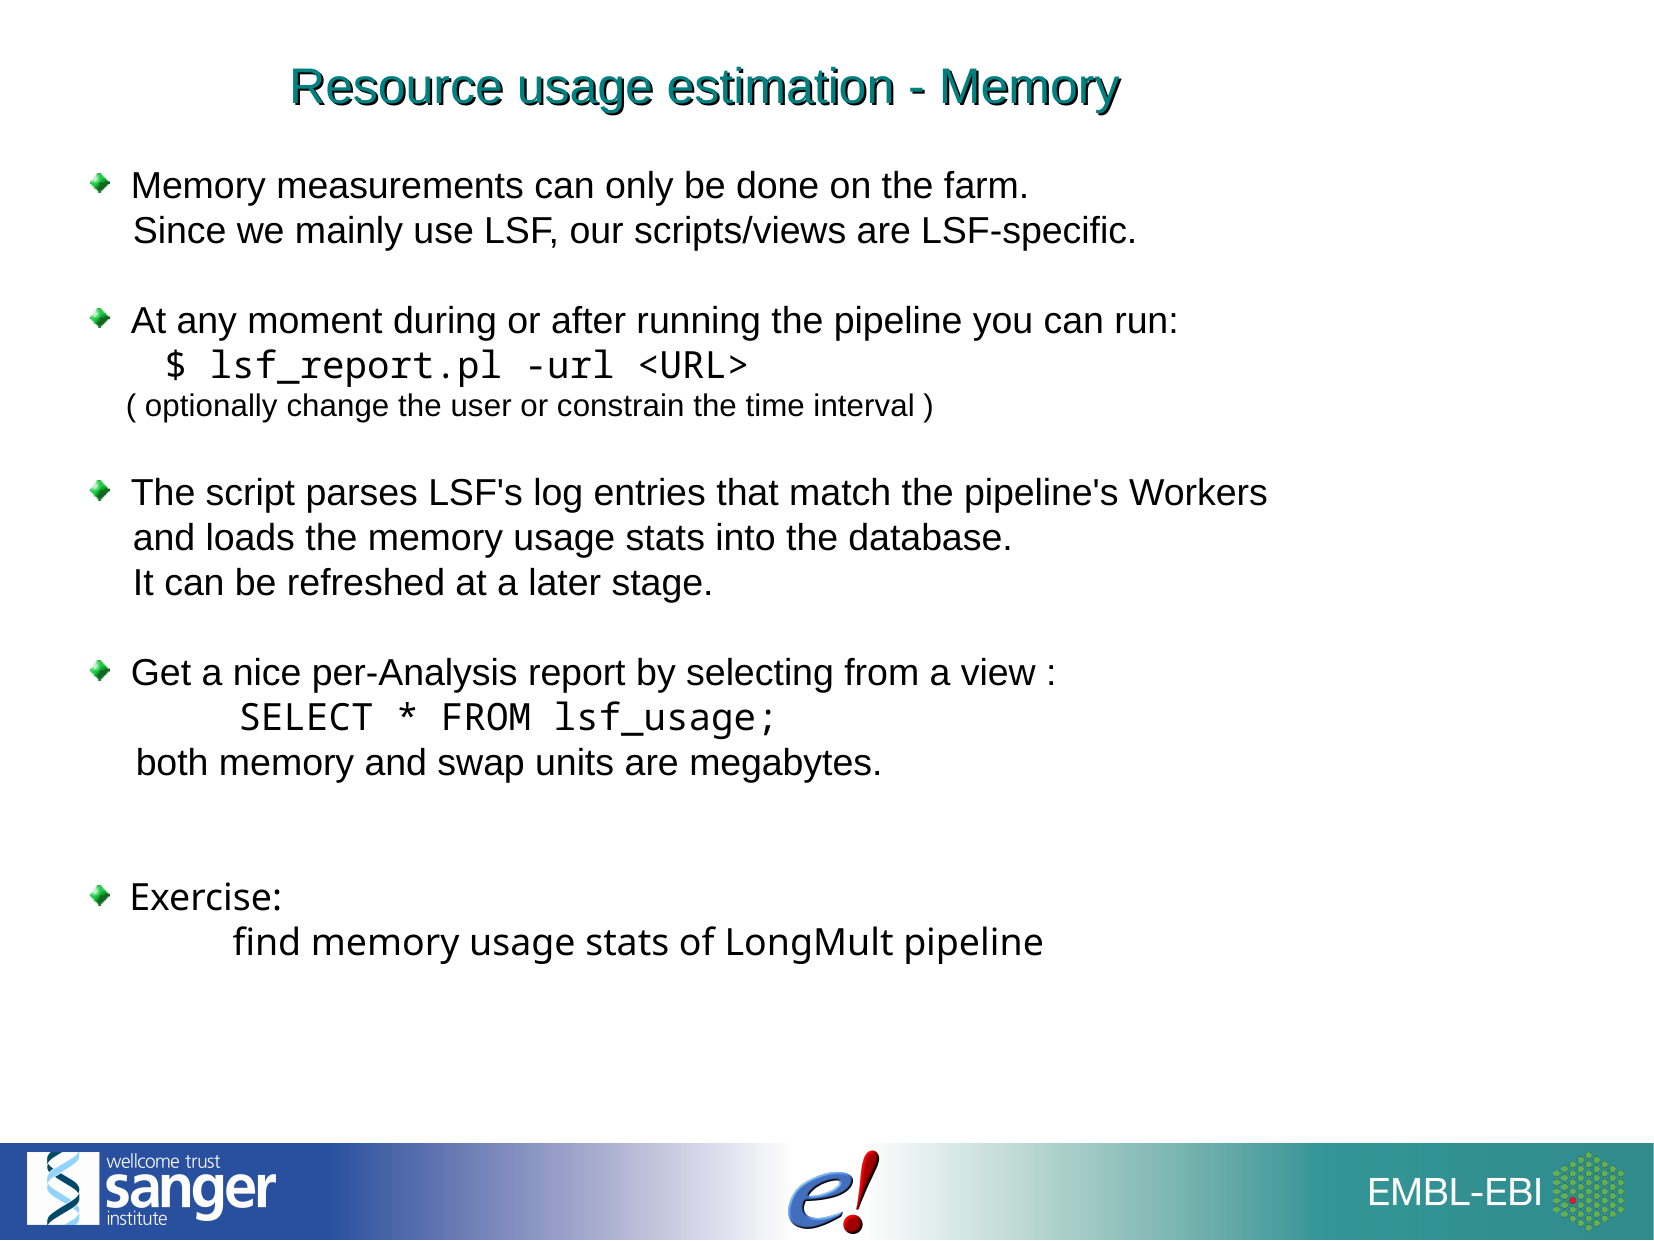

Resource usage estimation - Memory
 Memory measurements can only be done on the farm.
 Since we mainly use LSF, our scripts/views are LSF-specific.
 At any moment during or after running the pipeline you can run:
	$ lsf_report.pl -url <URL>
 ( optionally change the user or constrain the time interval )
 The script parses LSF's log entries that match the pipeline's Workers
 and loads the memory usage stats into the database.
 It can be refreshed at a later stage.
 Get a nice per-Analysis report by selecting from a view :
		SELECT * FROM lsf_usage;
 both memory and swap units are megabytes.
 Exercise:
find memory usage stats of LongMult pipeline